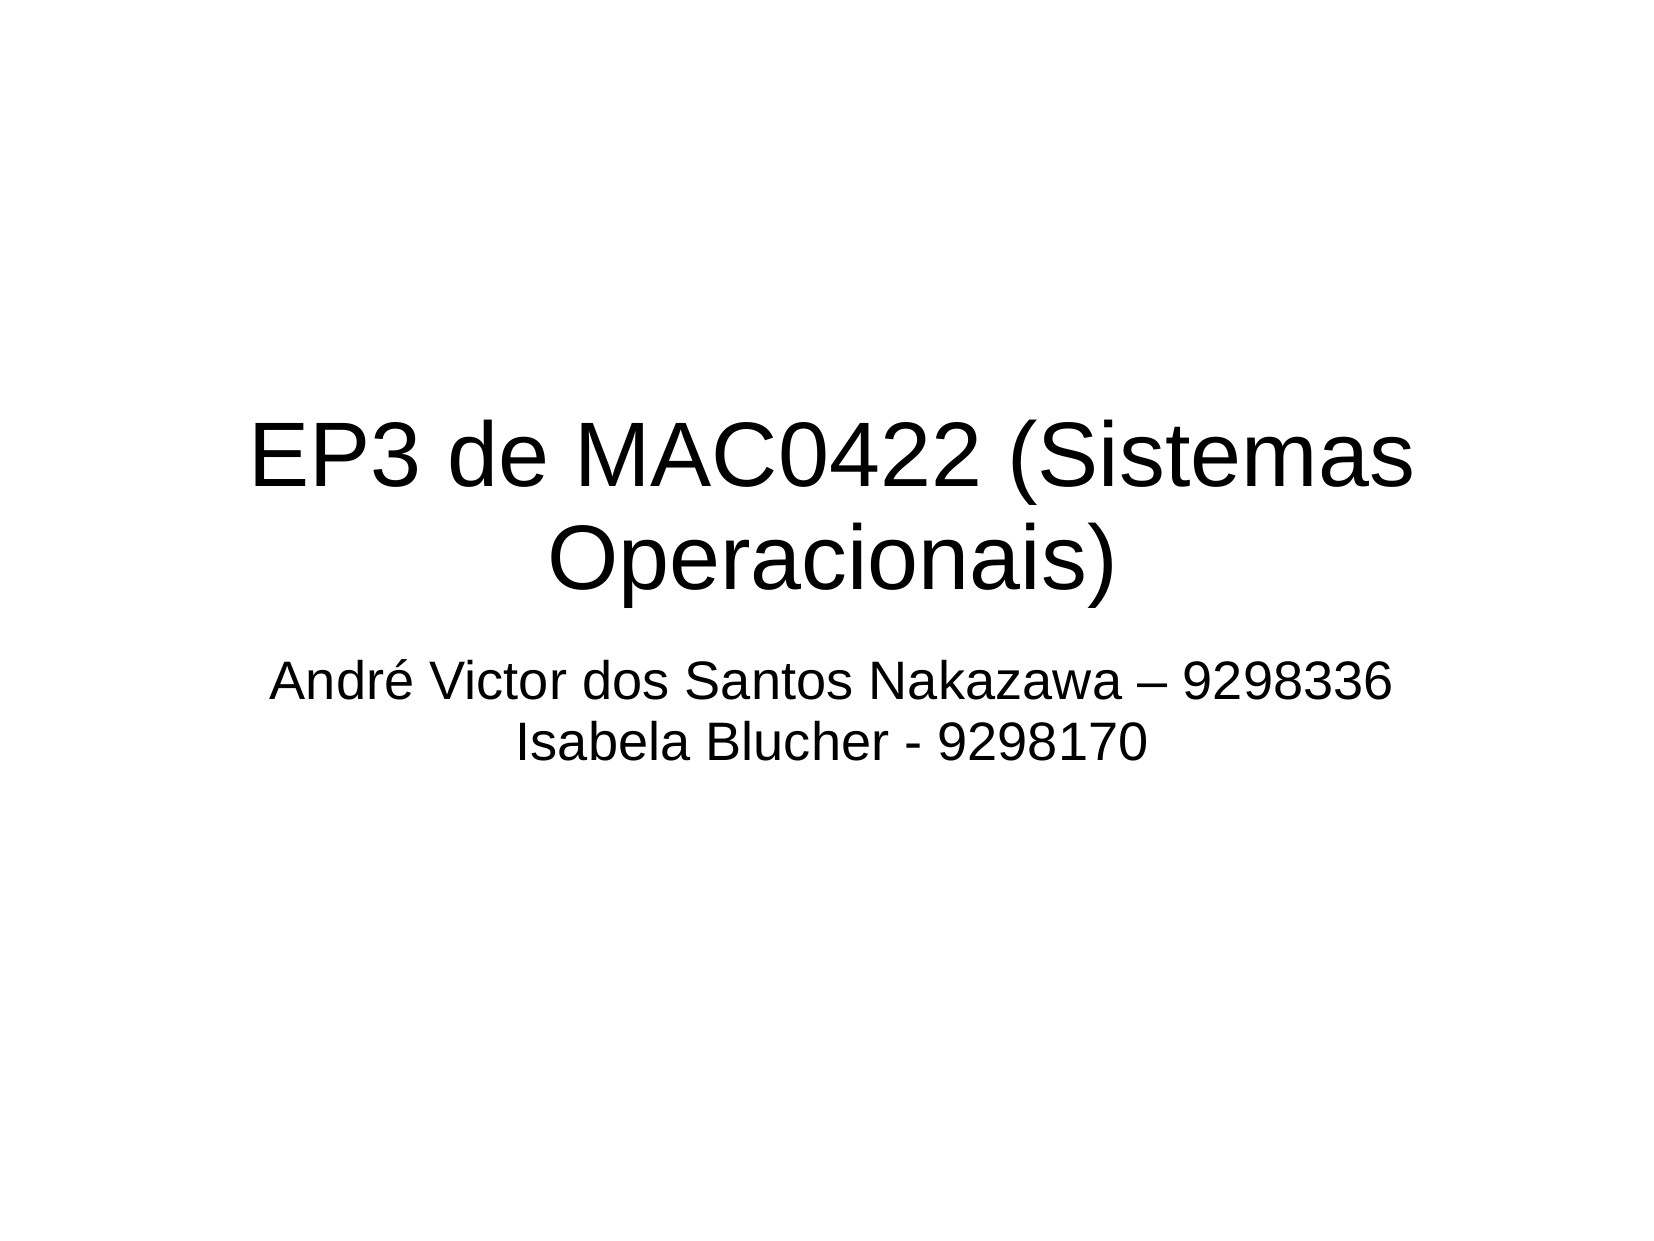

EP3 de MAC0422 (Sistemas Operacionais)
André Victor dos Santos Nakazawa – 9298336
Isabela Blucher - 9298170